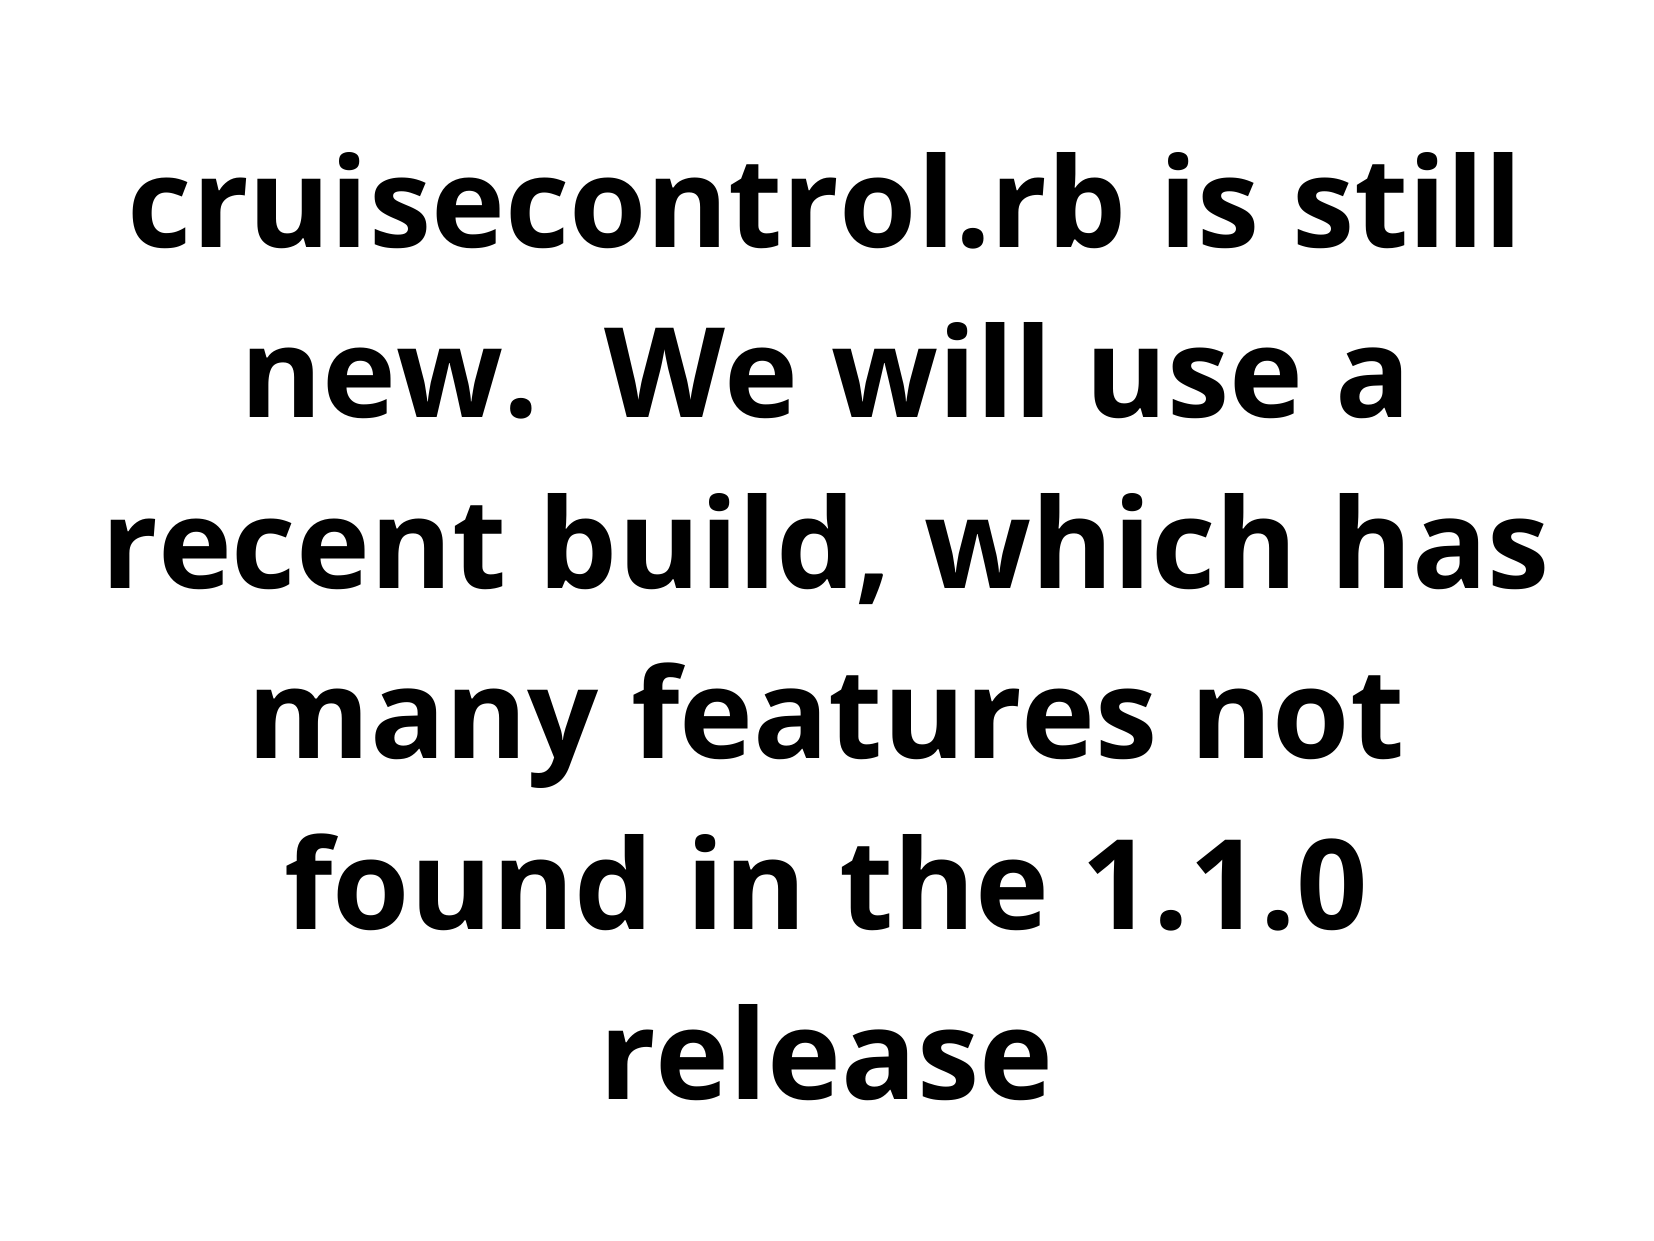

# cruisecontrol.rb is still new. We will use a recent build, which has many features not found in the 1.1.0 release